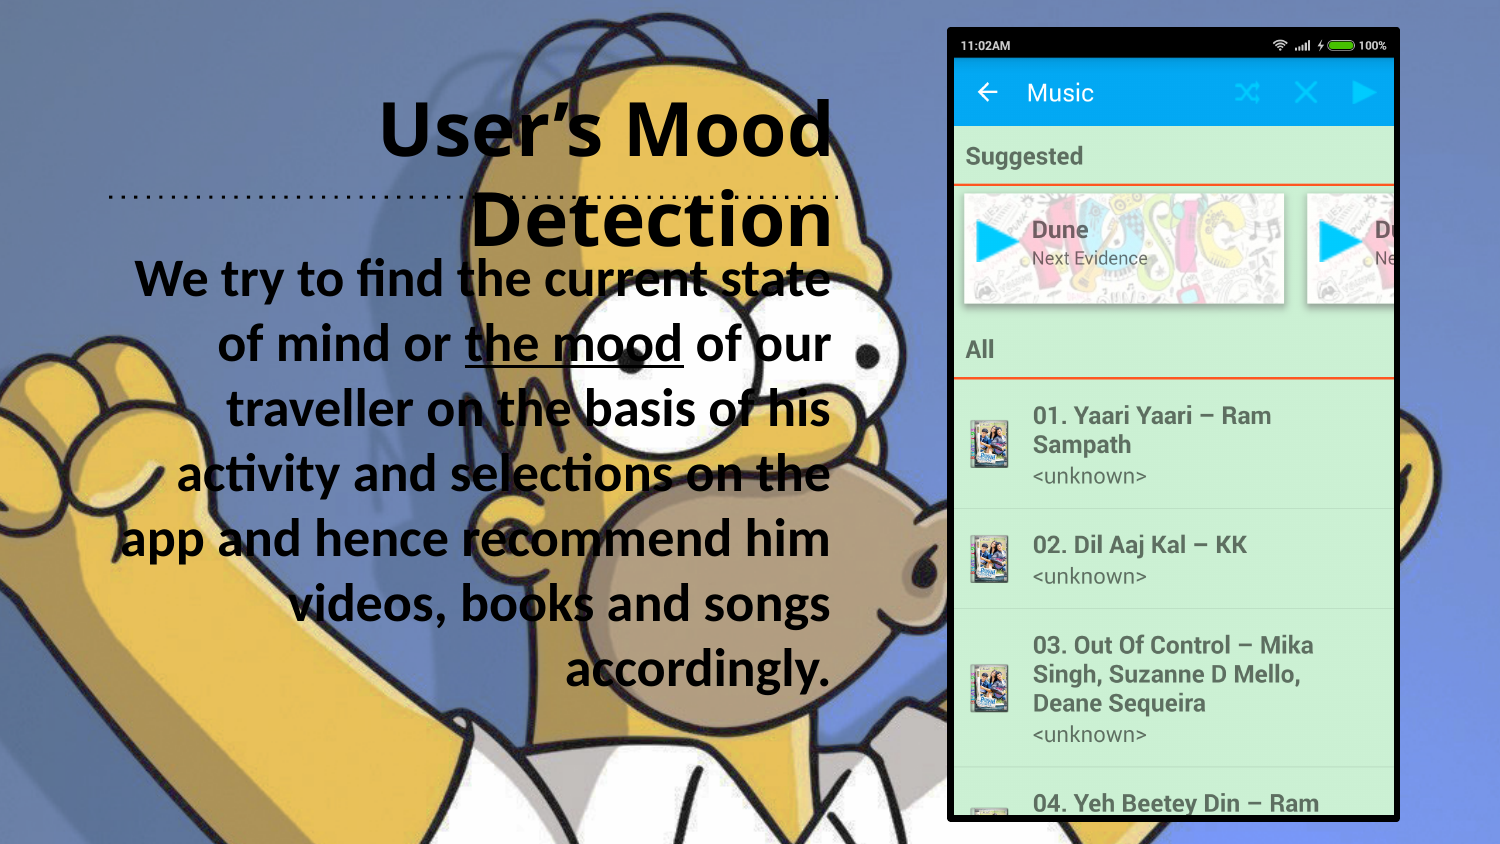

# User’s Mood Detection
We try to find the current state of mind or the mood of our traveller on the basis of his activity and selections on the app and hence recommend him videos, books and songs accordingly.